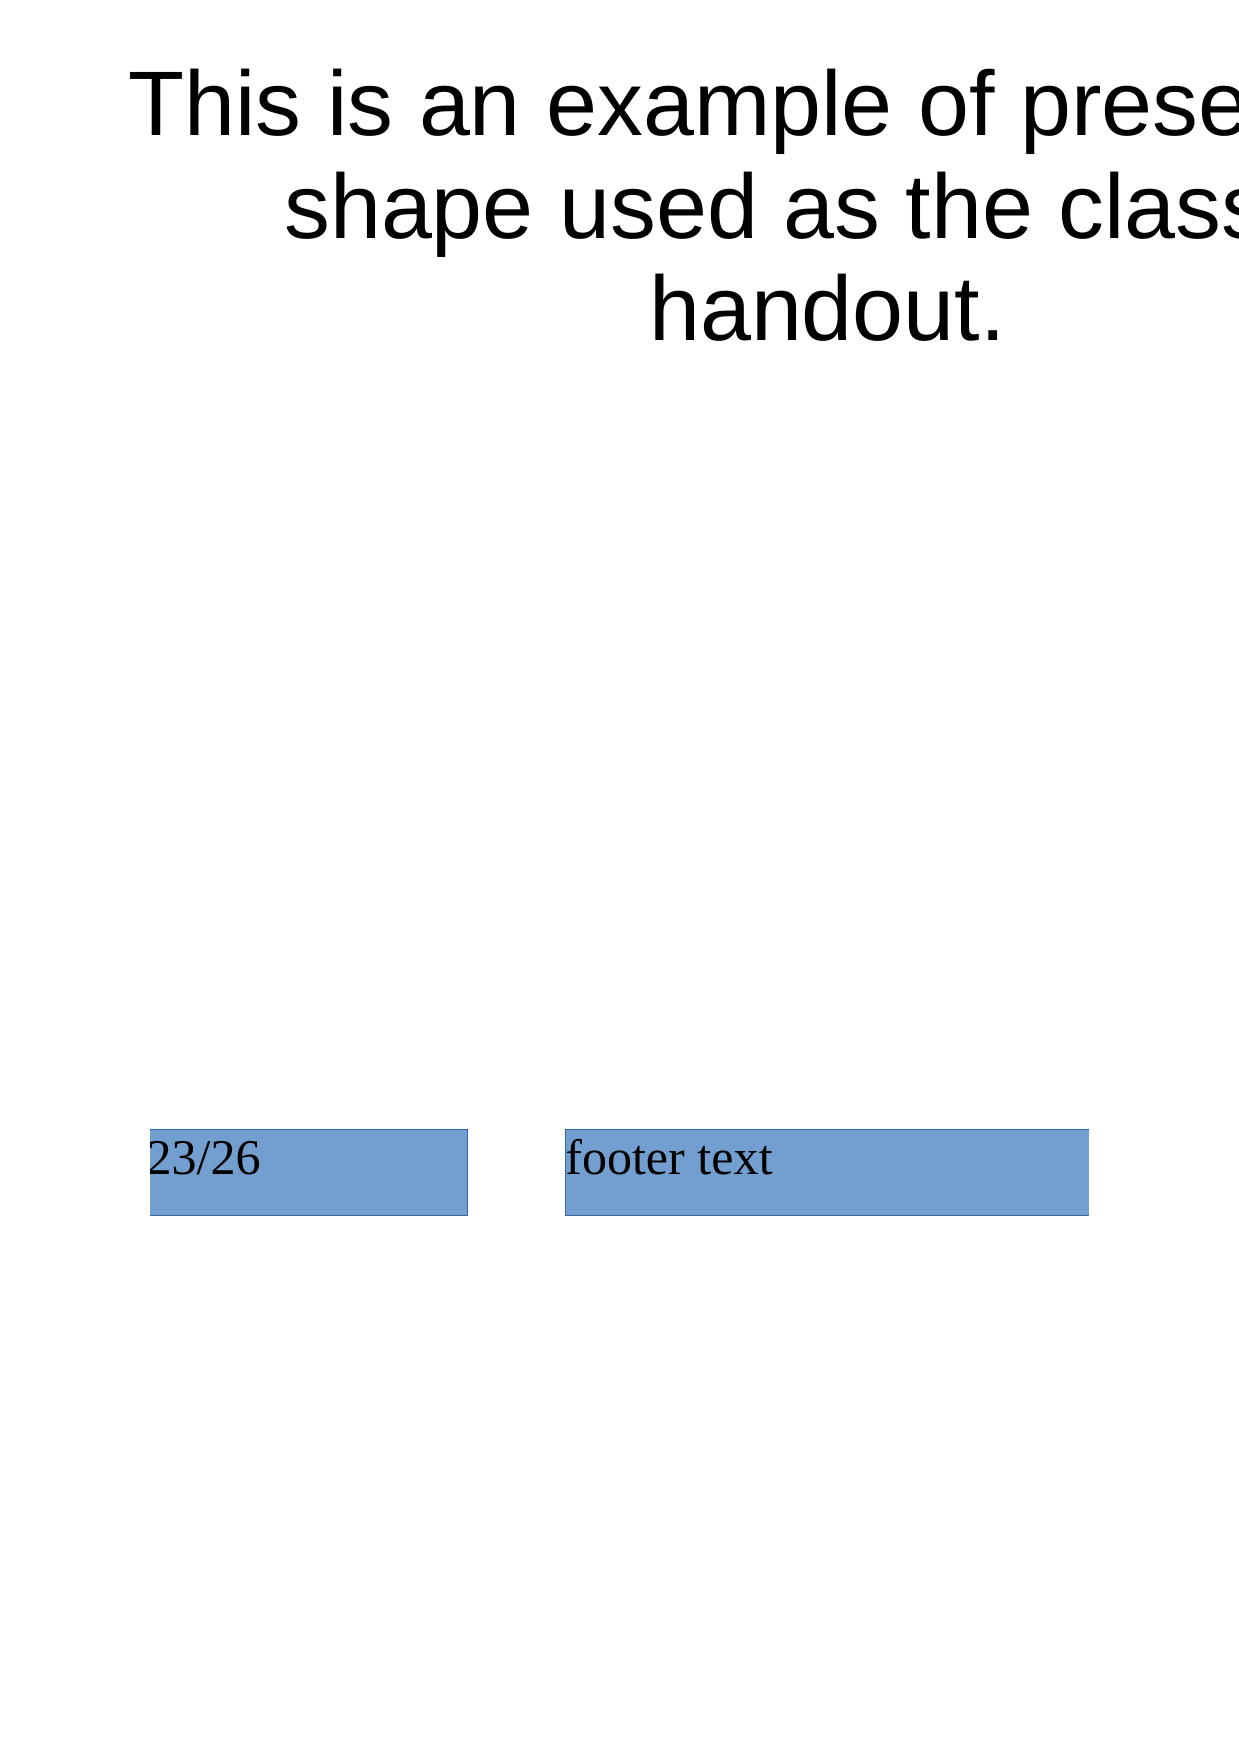

# This is an example of presentation shape used as the class of handout.
footer text
1